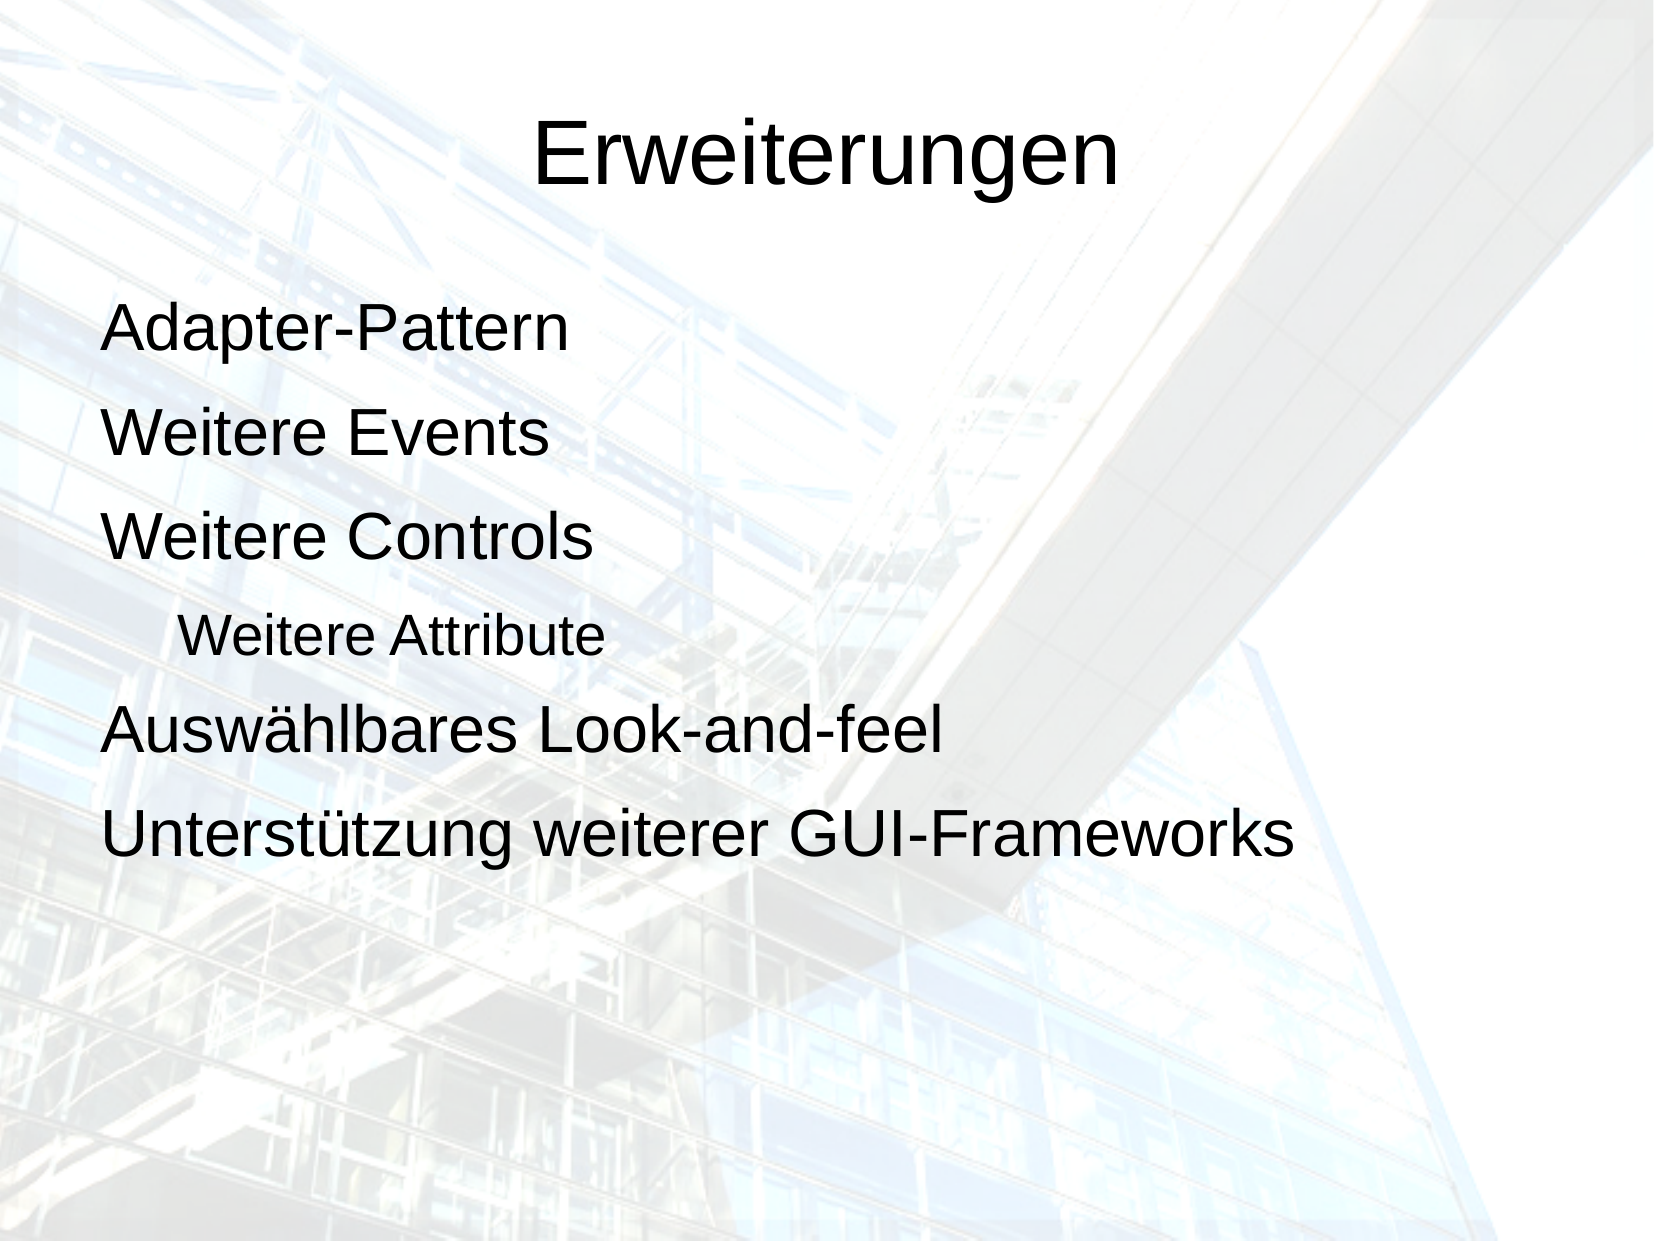

# Erweiterungen
Adapter-Pattern
Weitere Events
Weitere Controls
Weitere Attribute
Auswählbares Look-and-feel
Unterstützung weiterer GUI-Frameworks